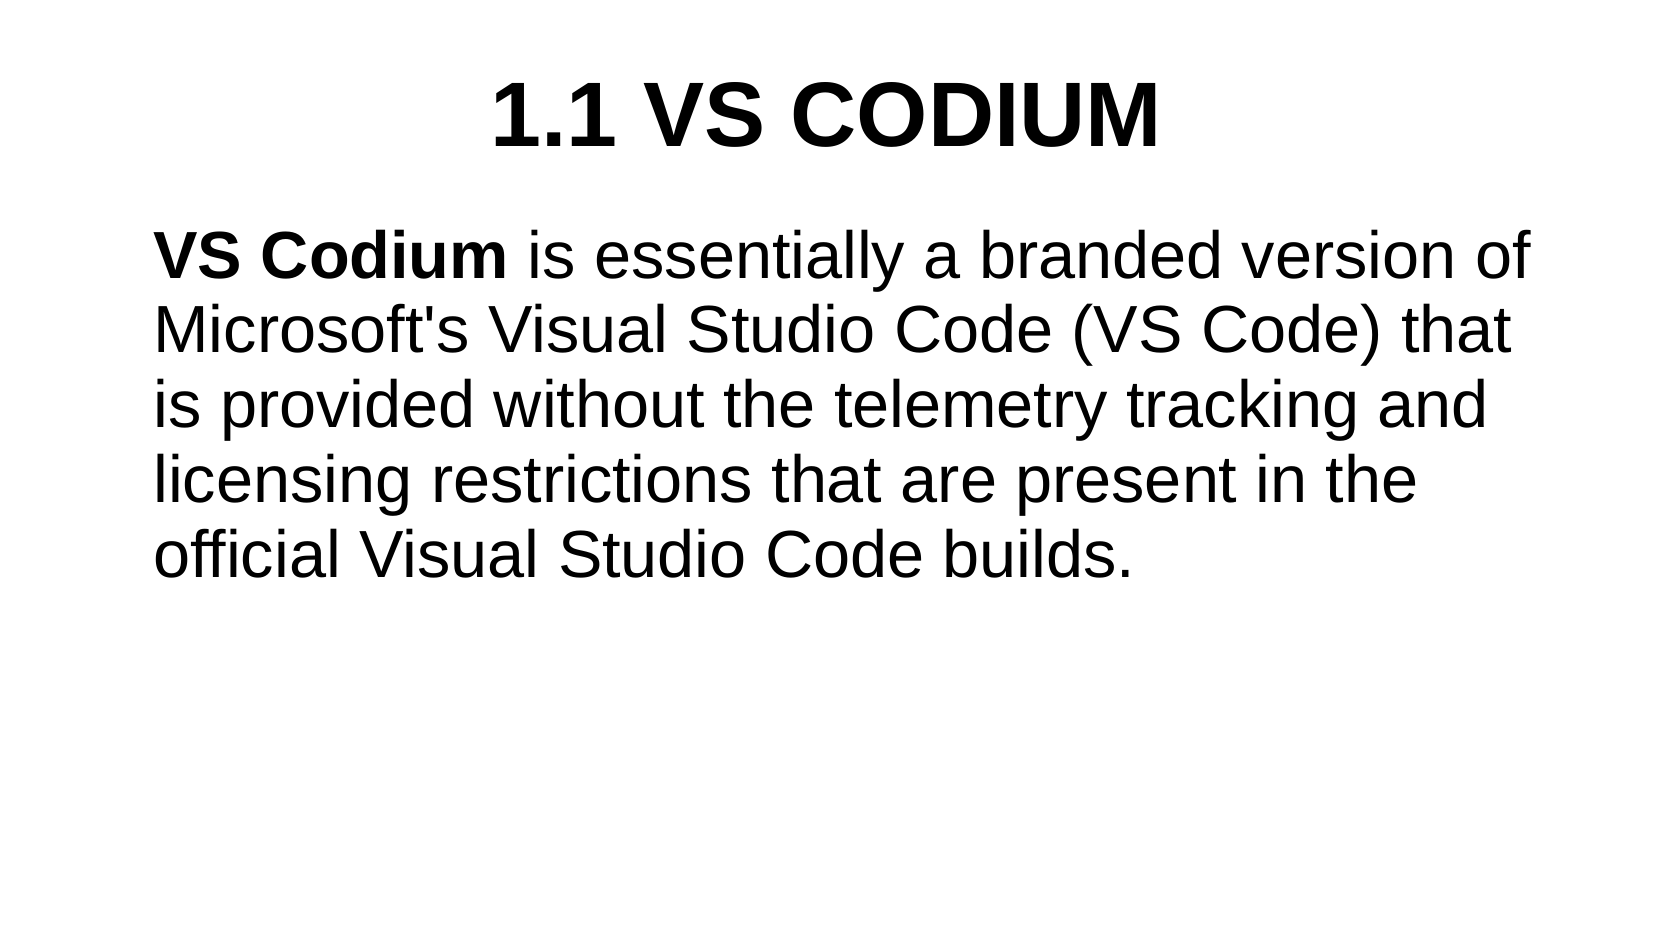

# 1.1 VS CODIUM
VS Codium is essentially a branded version of Microsoft's Visual Studio Code (VS Code) that is provided without the telemetry tracking and licensing restrictions that are present in the official Visual Studio Code builds.